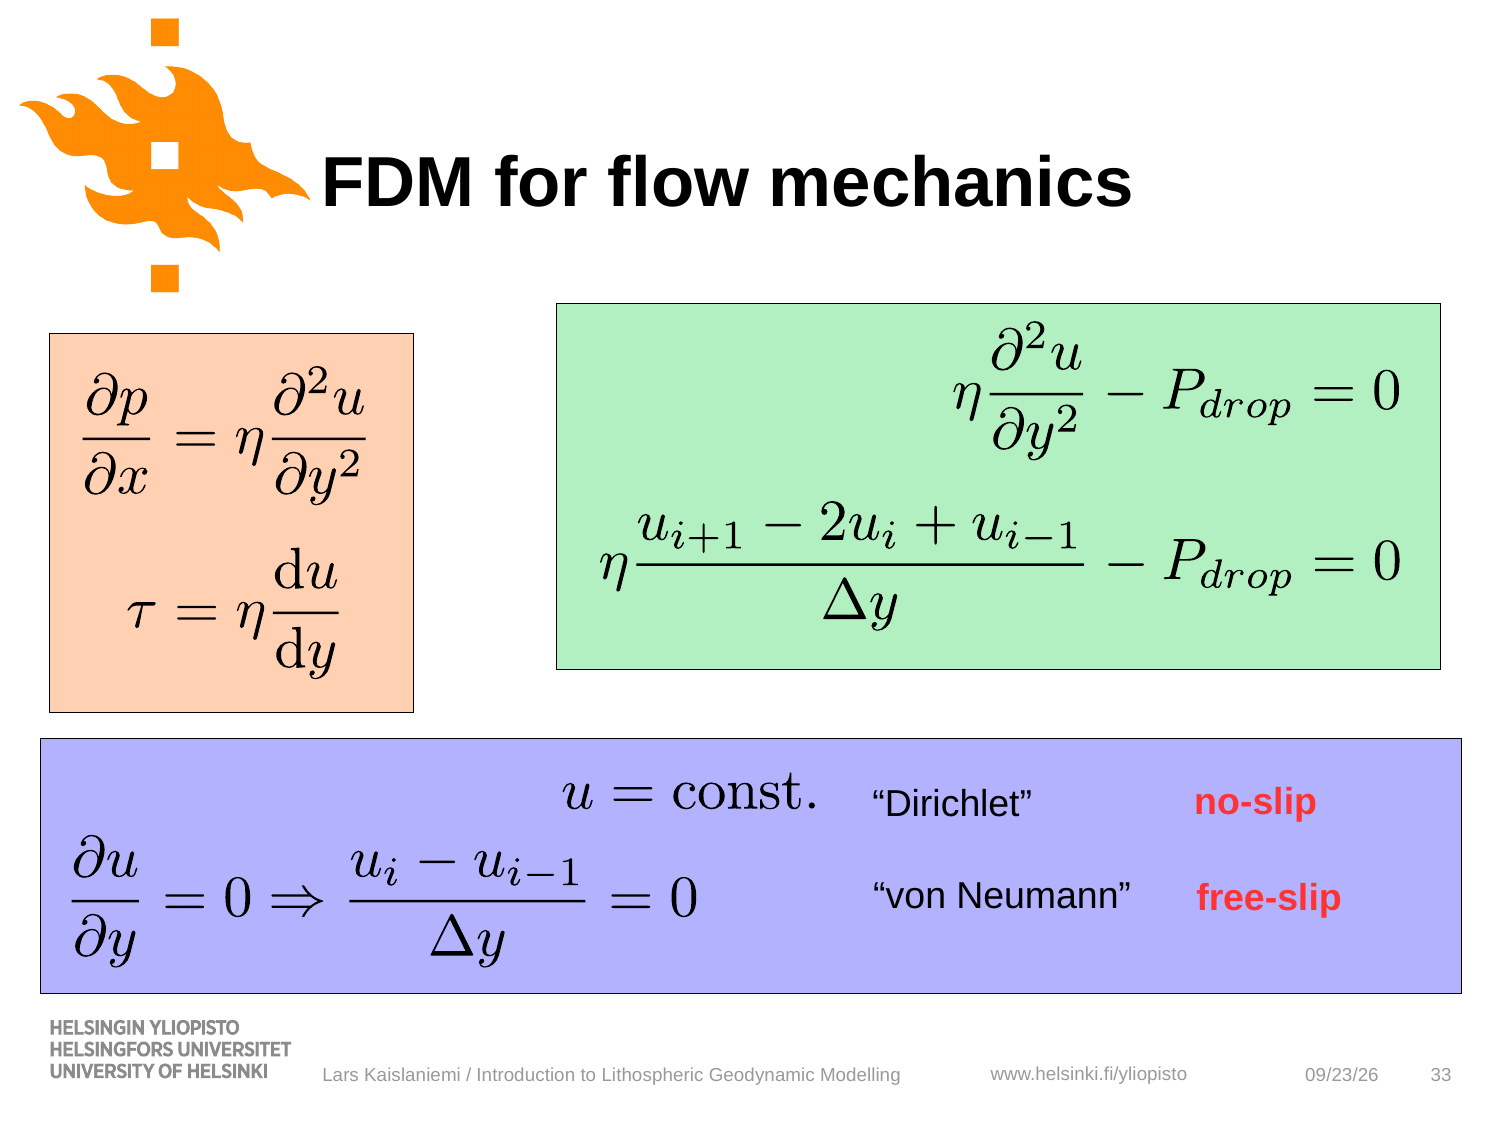

# FDM for flow mechanics
no-slip
“Dirichlet”
“von Neumann”
free-slip
Lars Kaislaniemi / Introduction to Lithospheric Geodynamic Modelling
33